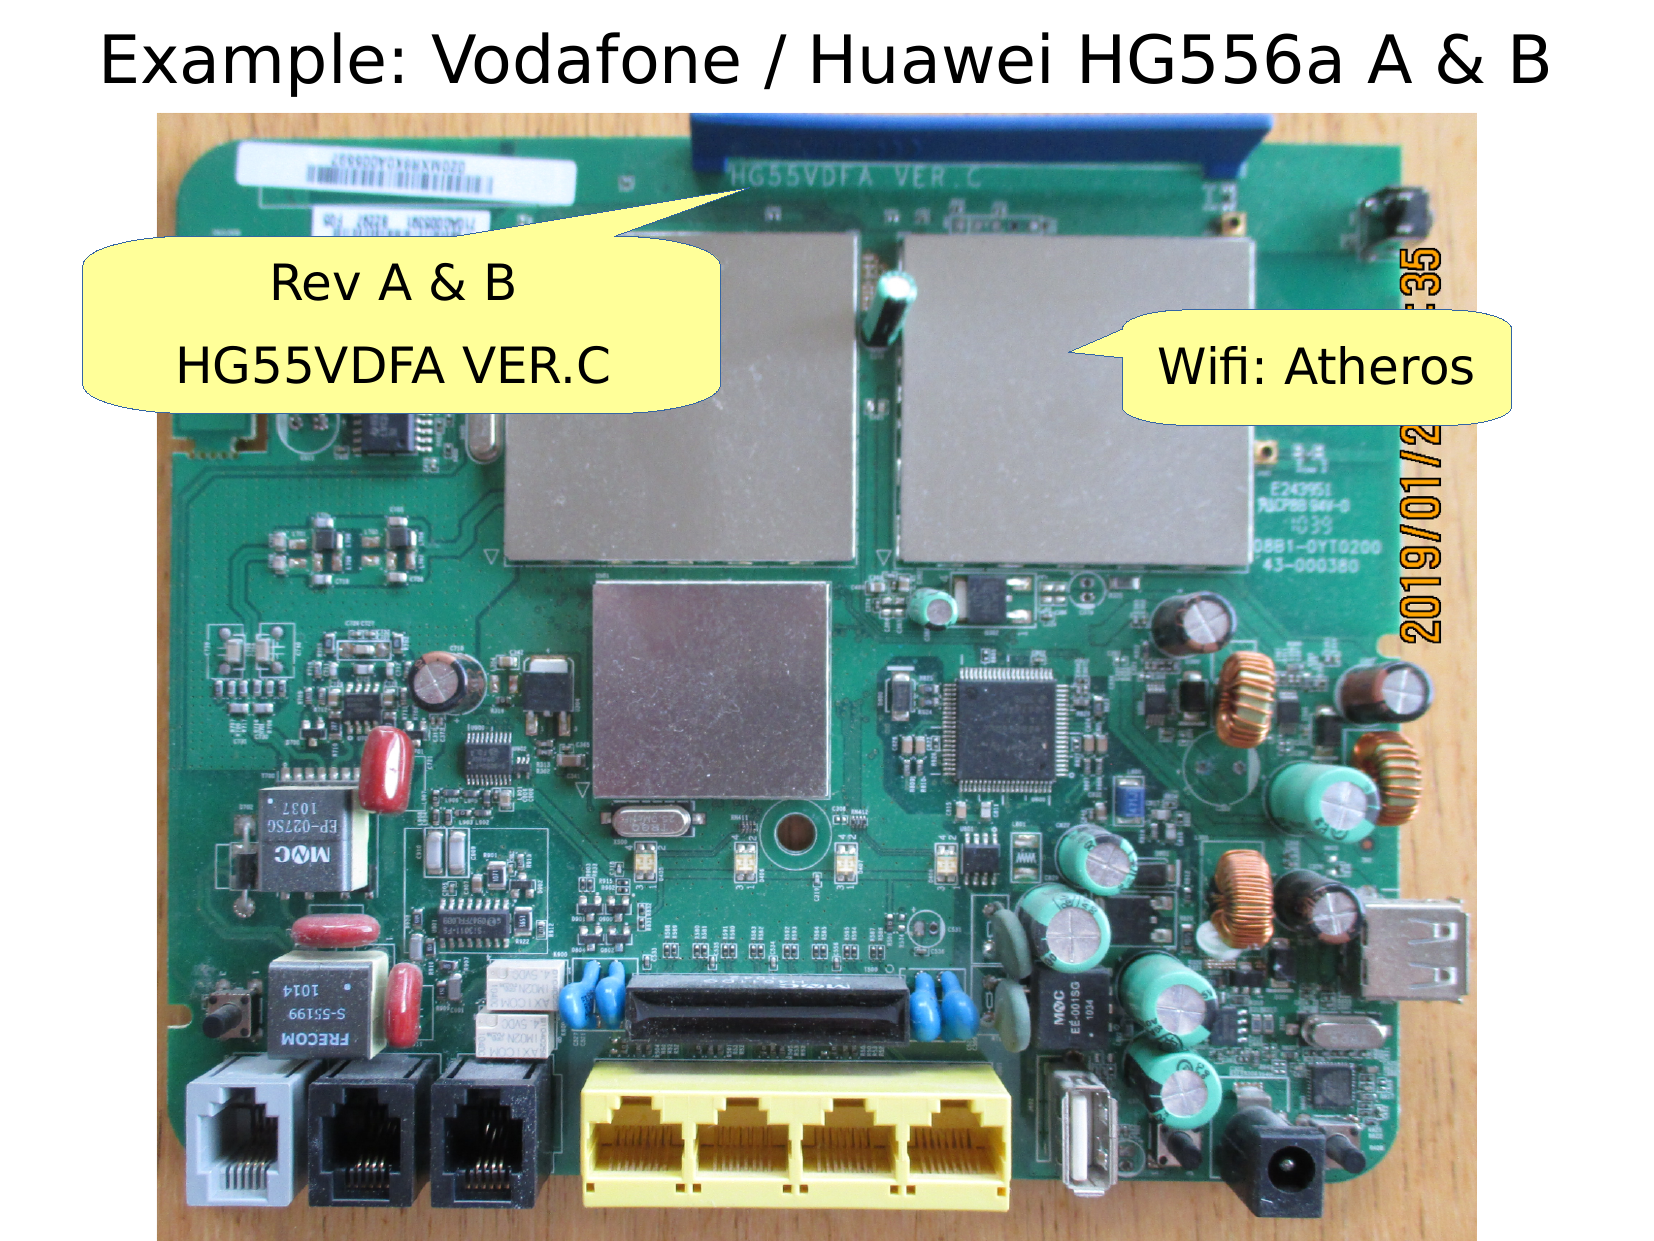

# Example: Vodafone / Huawei HG556a A & B
Rev A & B
HG55VDFA VER.C
Wifi: Atheros